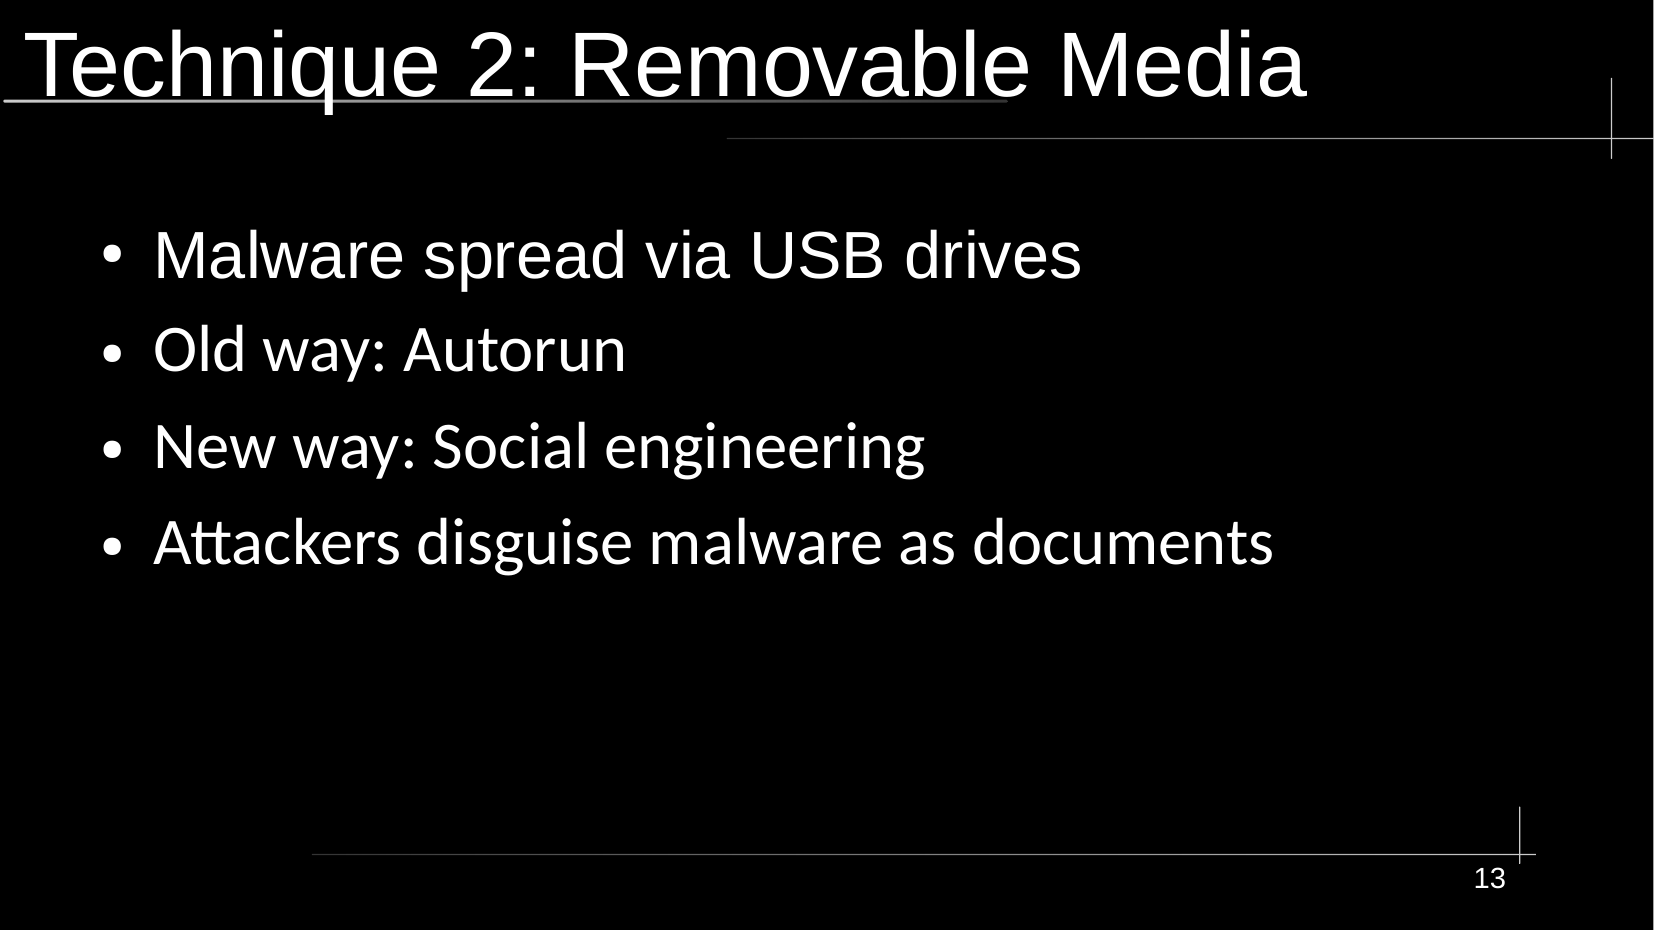

# Technique 2: Removable Media
Malware spread via USB drives
Old way: Autorun
New way: Social engineering
Attackers disguise malware as documents
13